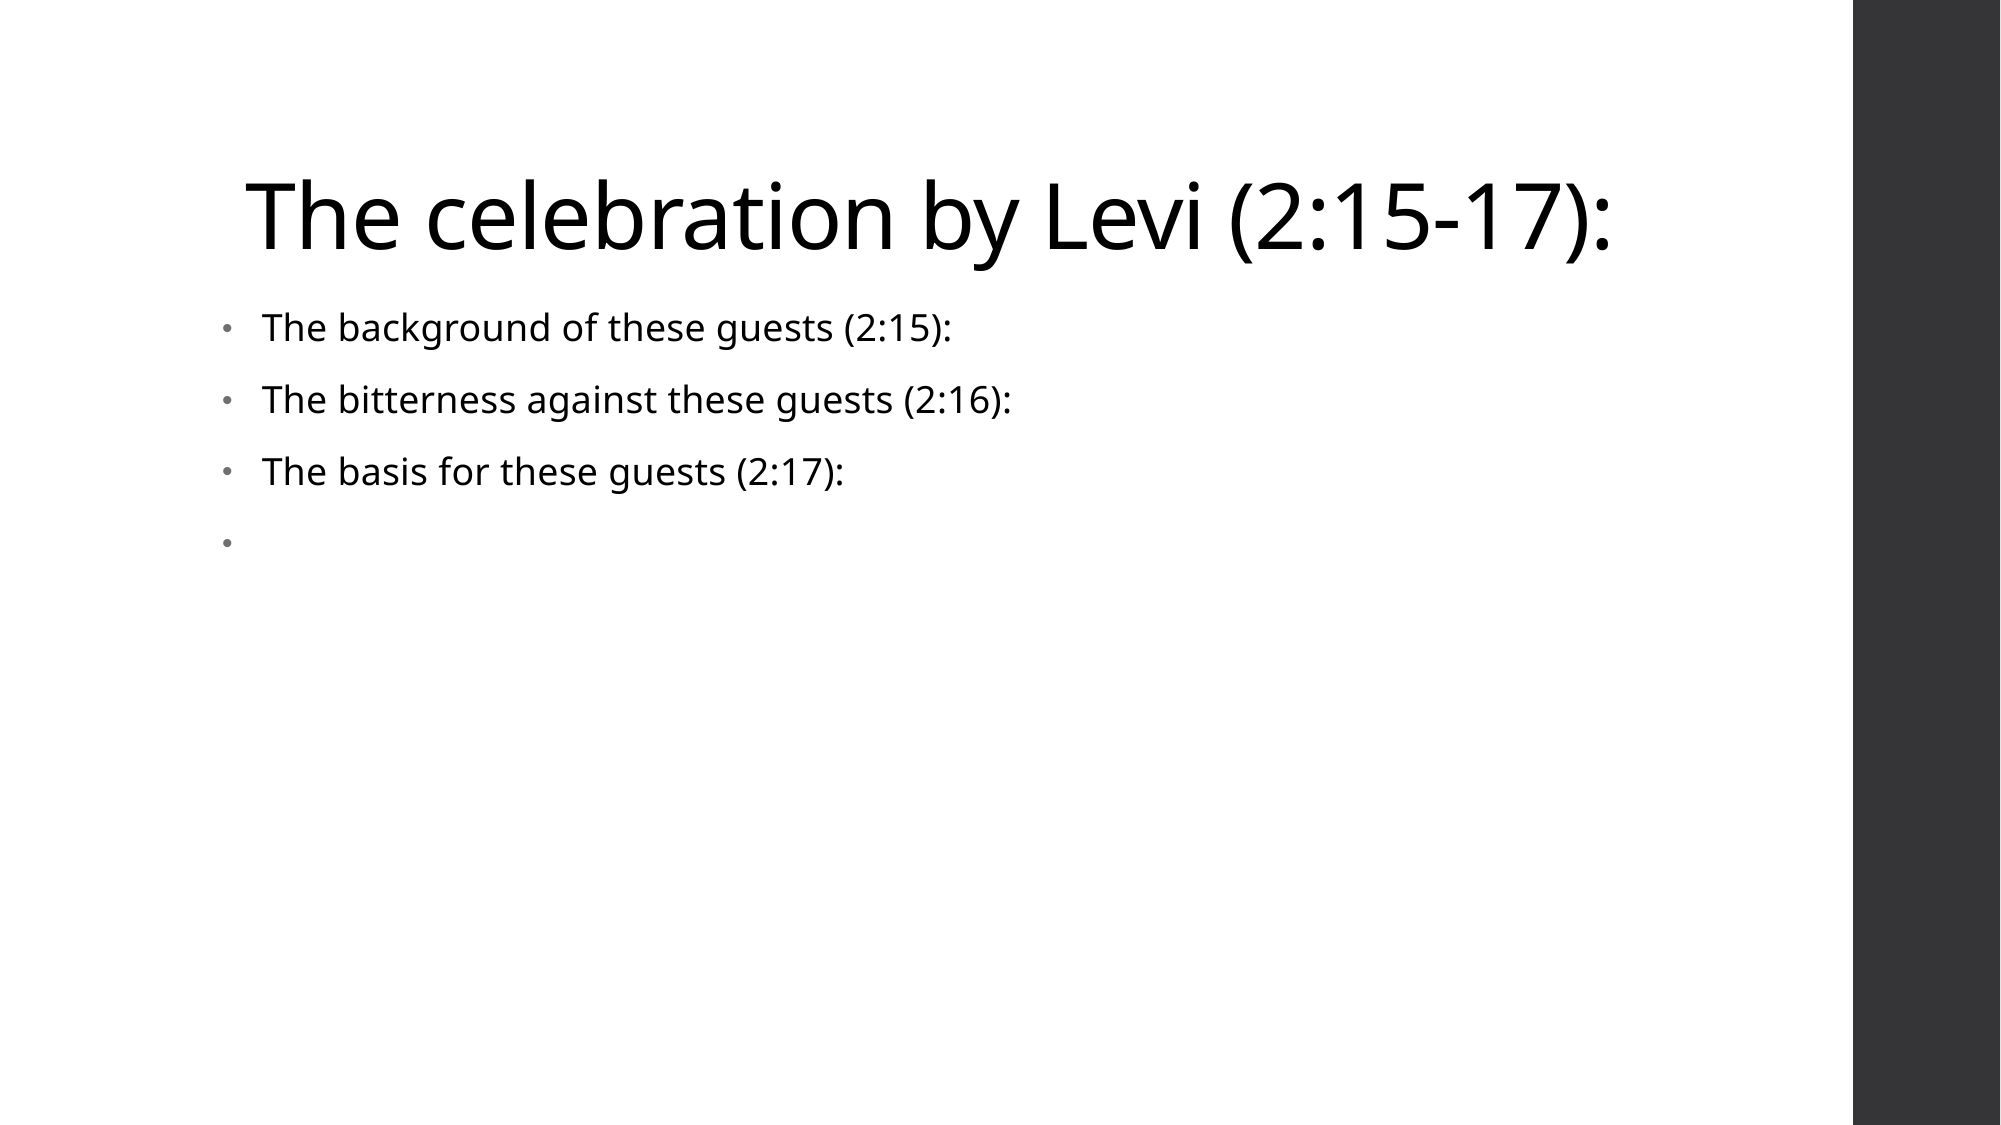

# The celebration by Levi (2:15-17):
 The background of these guests (2:15):
 The bitterness against these guests (2:16):
 The basis for these guests (2:17):